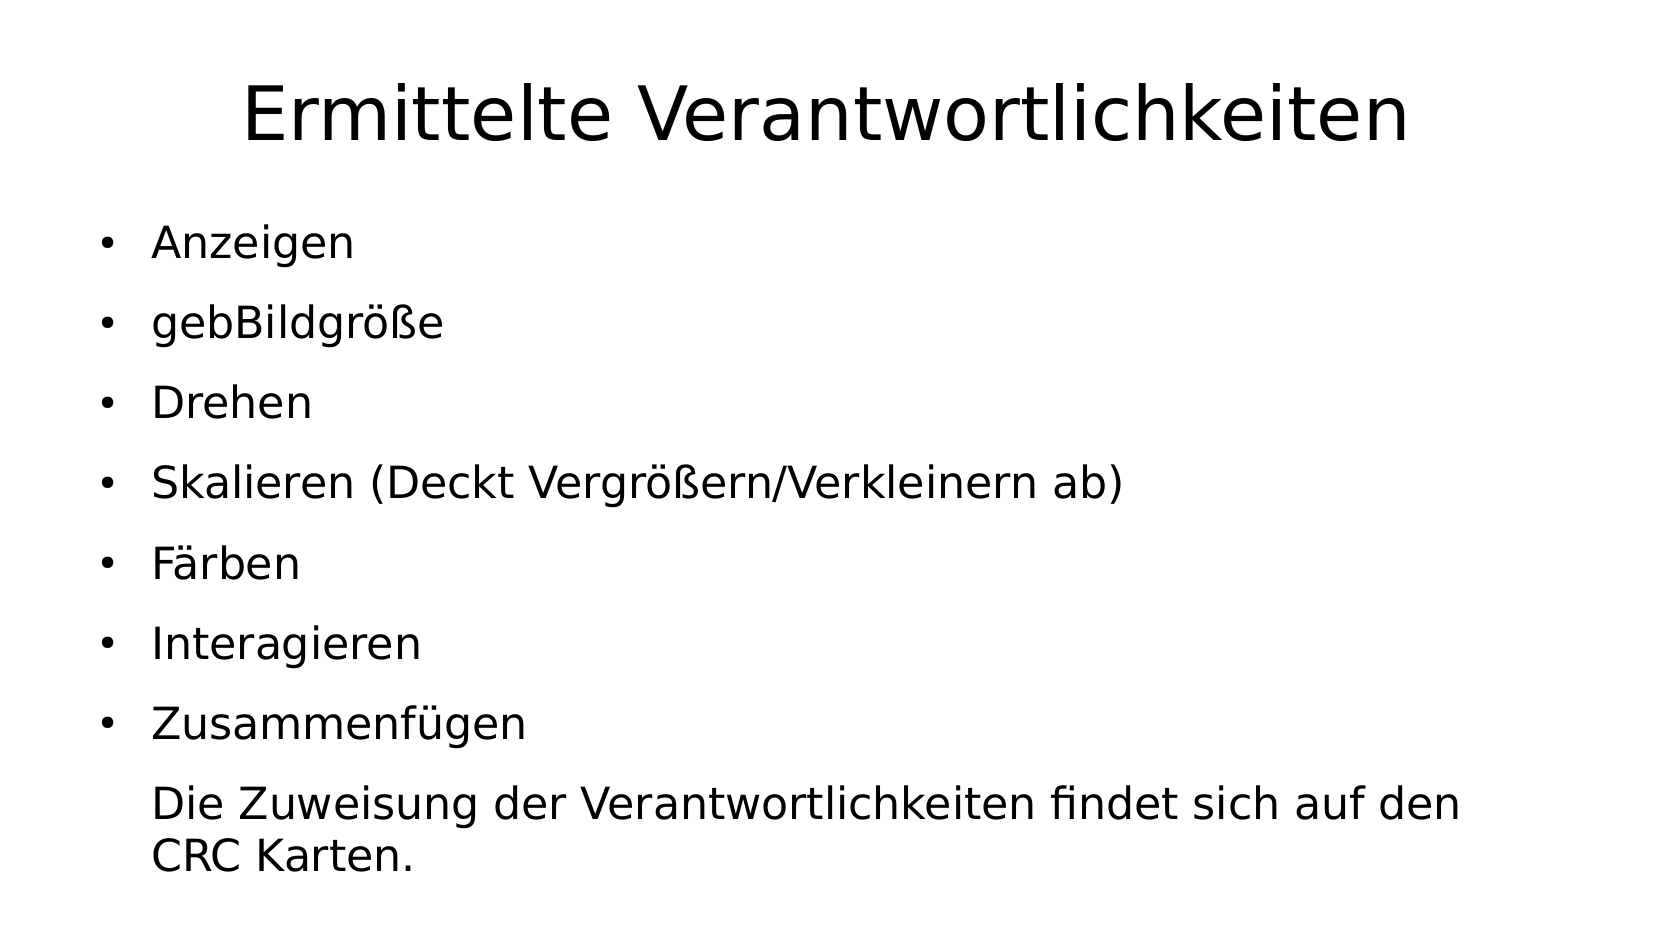

# Ermittelte Verantwortlichkeiten
Anzeigen
gebBildgröße
Drehen
Skalieren (Deckt Vergrößern/Verkleinern ab)
Färben
Interagieren
Zusammenfügen
Die Zuweisung der Verantwortlichkeiten findet sich auf den CRC Karten.